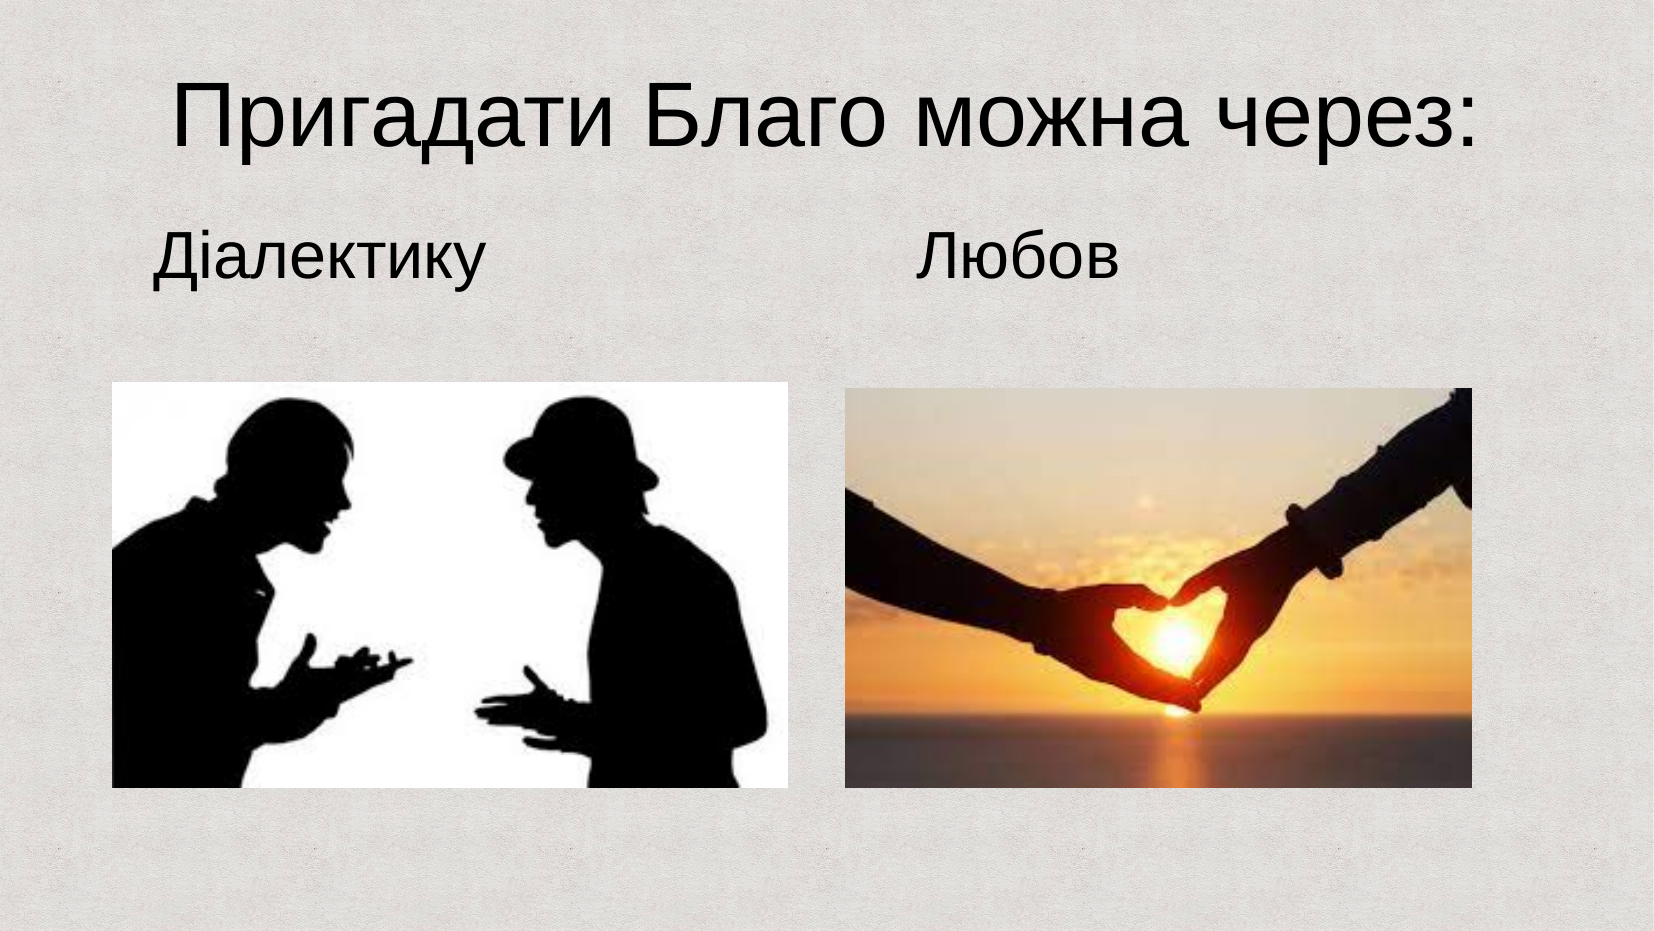

# Пригадати Благо можна через:
Діалектику
Любов